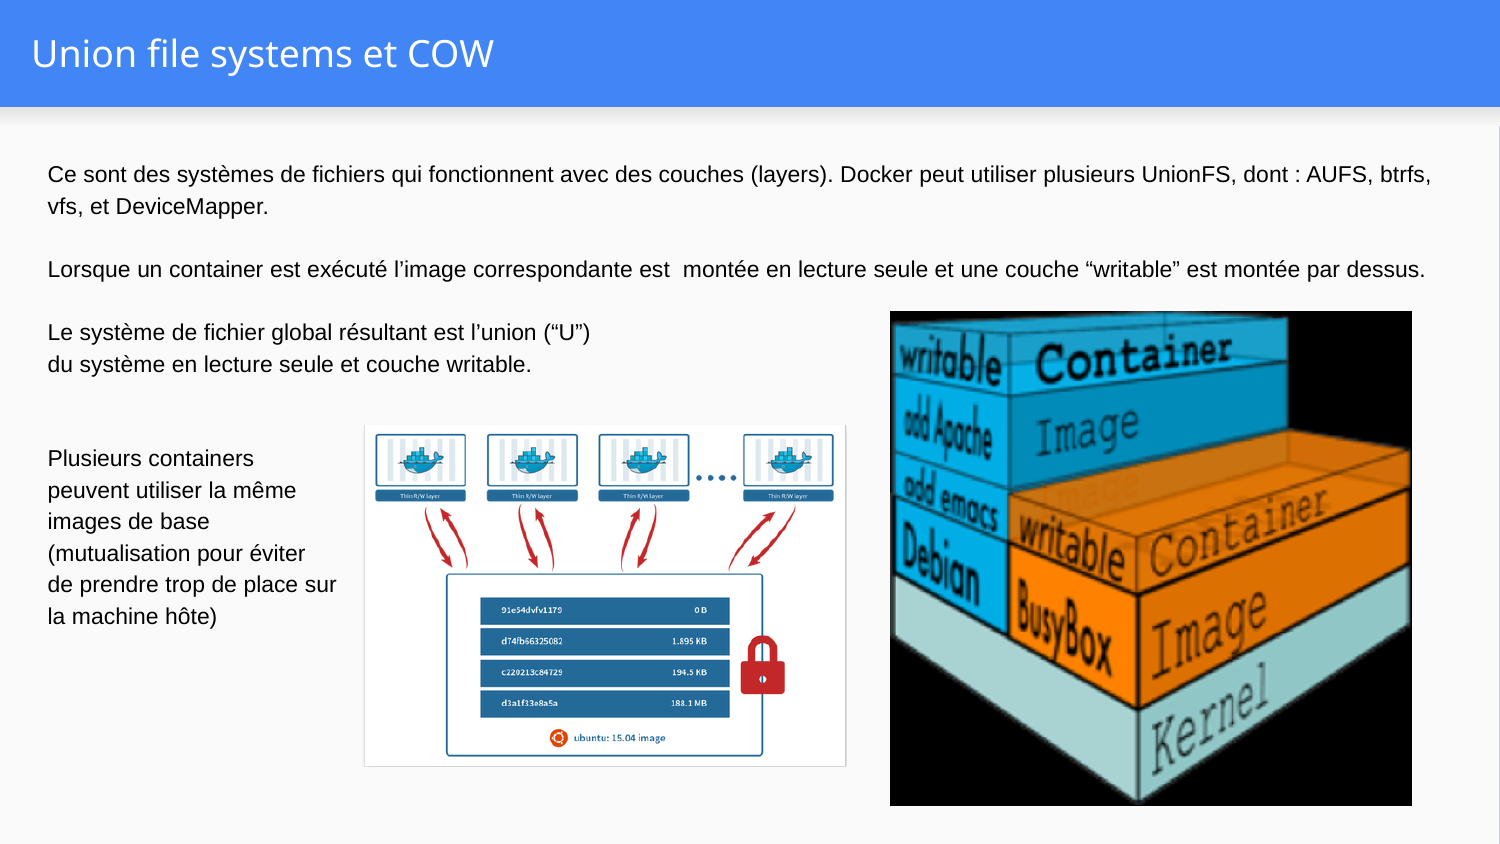

# Union file systems et COW
Ce sont des systèmes de fichiers qui fonctionnent avec des couches (layers). Docker peut utiliser plusieurs UnionFS, dont : AUFS, btrfs, vfs, et DeviceMapper.
Lorsque un container est exécuté l’image correspondante est montée en lecture seule et une couche “writable” est montée par dessus.
Le système de fichier global résultant est l’union (“U”)
du système en lecture seule et couche writable.
Plusieurs containers
peuvent utiliser la même
images de base
(mutualisation pour éviter
de prendre trop de place sur
la machine hôte)